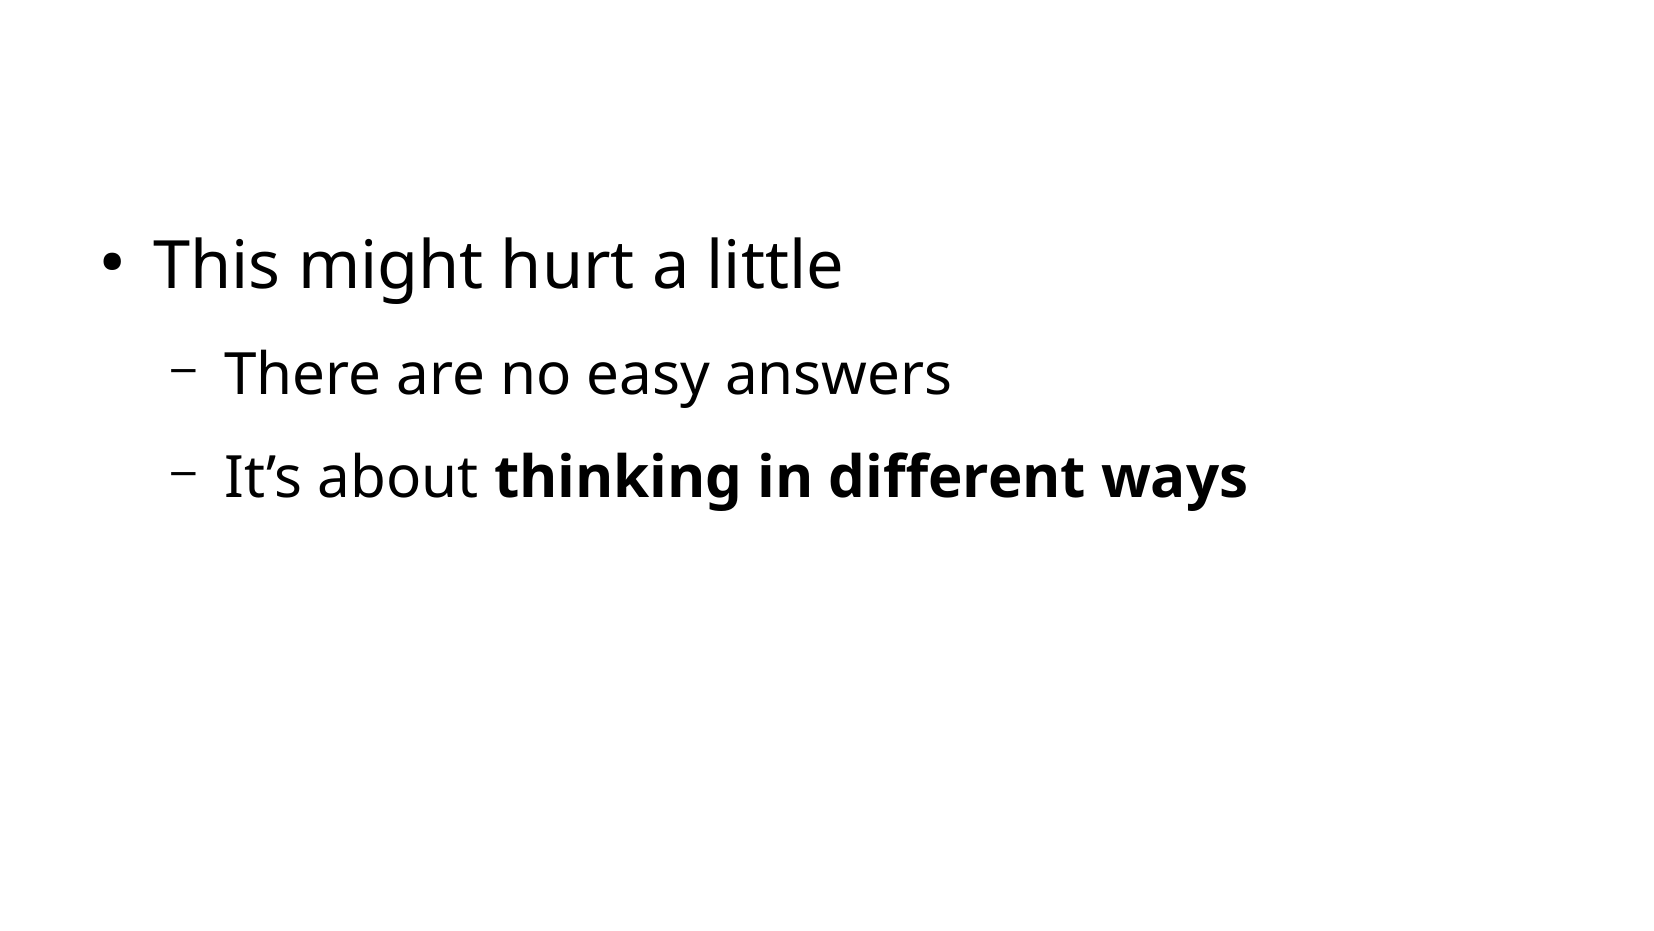

#
This might hurt a little
There are no easy answers
It’s about thinking in different ways